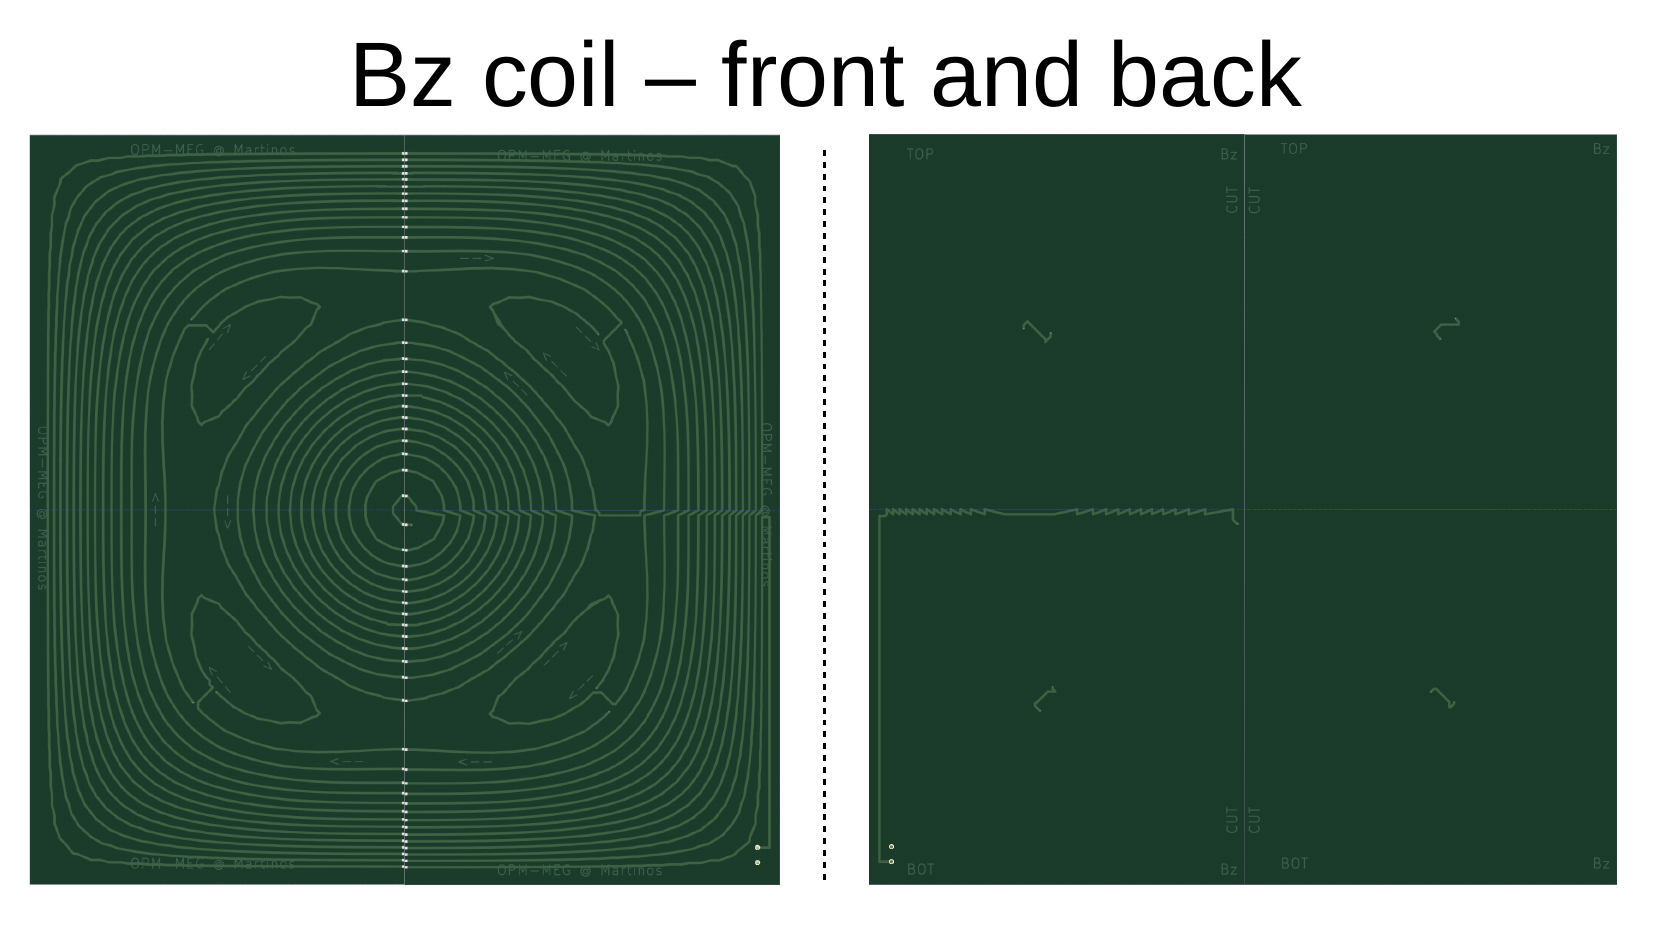

# Bz coil – front and back